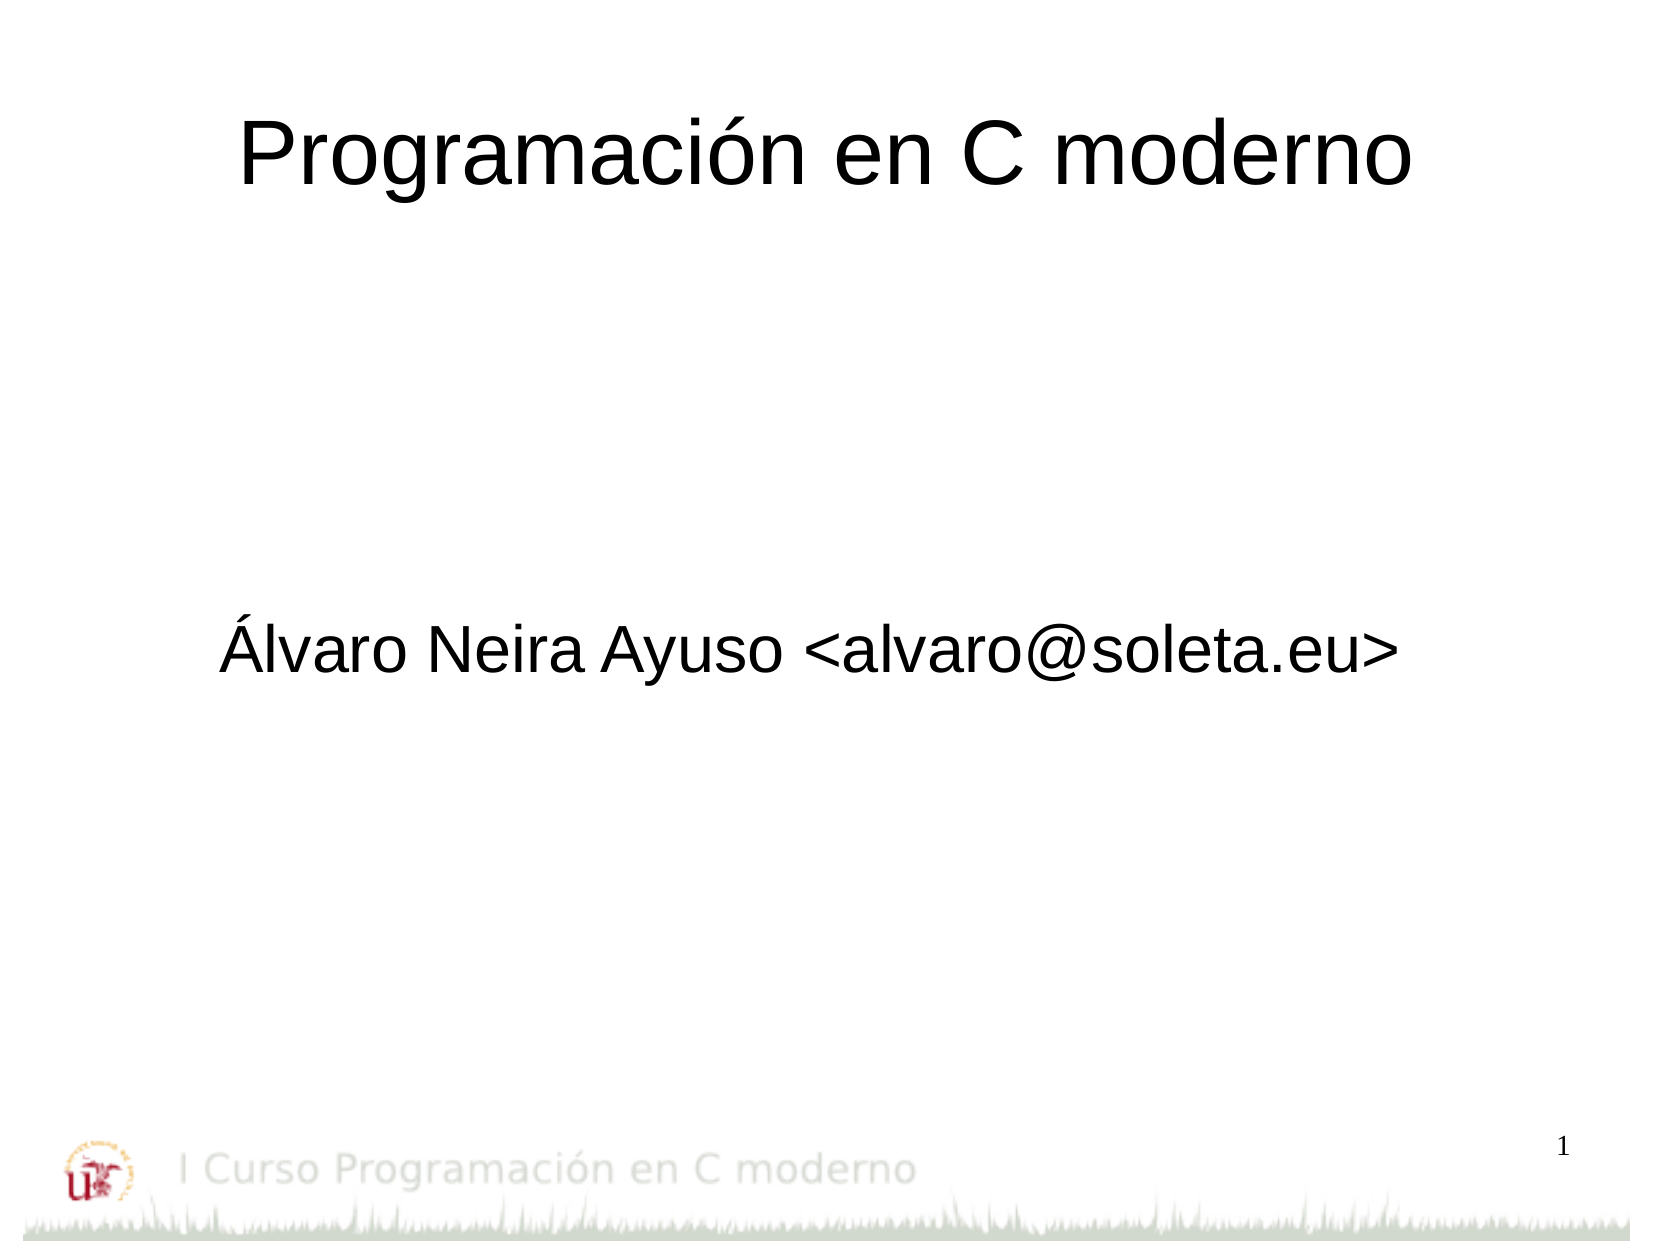

# Programación en C moderno
Álvaro Neira Ayuso <alvaro@soleta.eu>
1